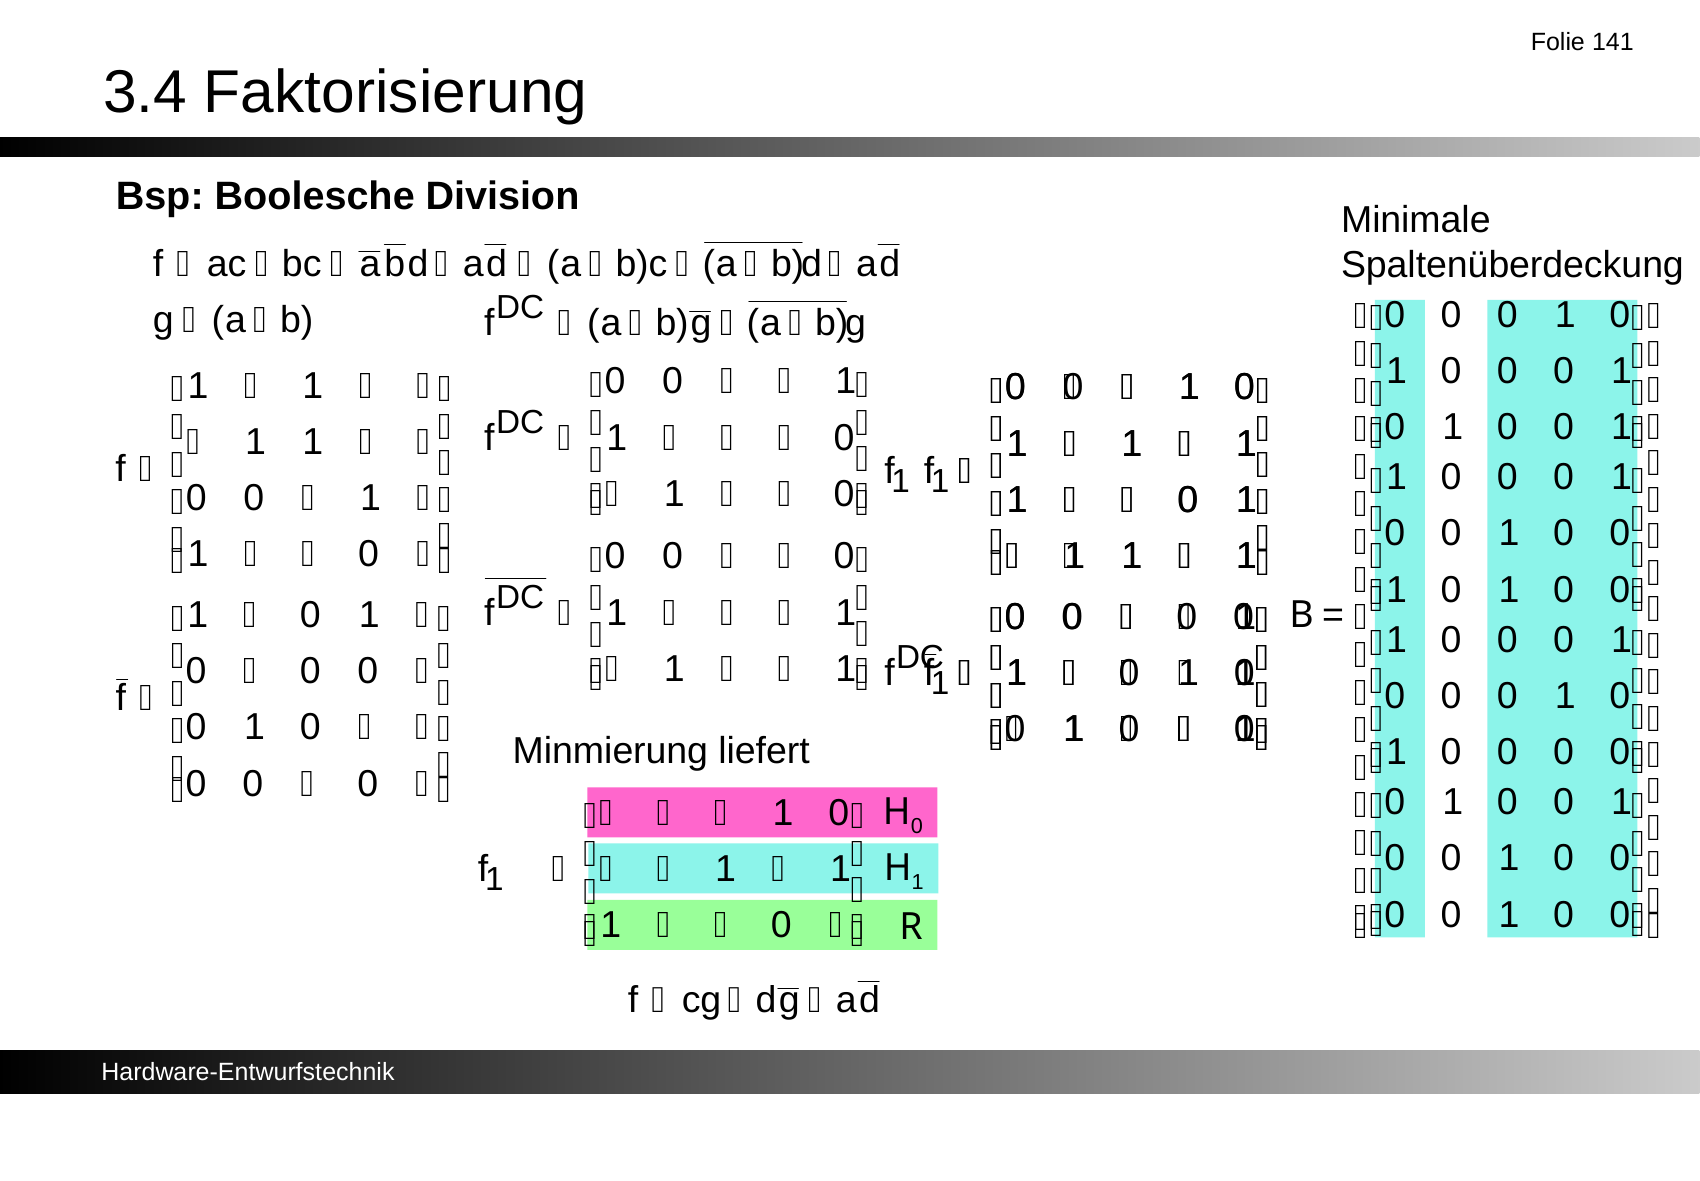

# 3.4 Faktorisierung
Bsp: Boolesche Division
Minimale
Spaltenüberdeckung
Minmierung liefert
H0
H1
R